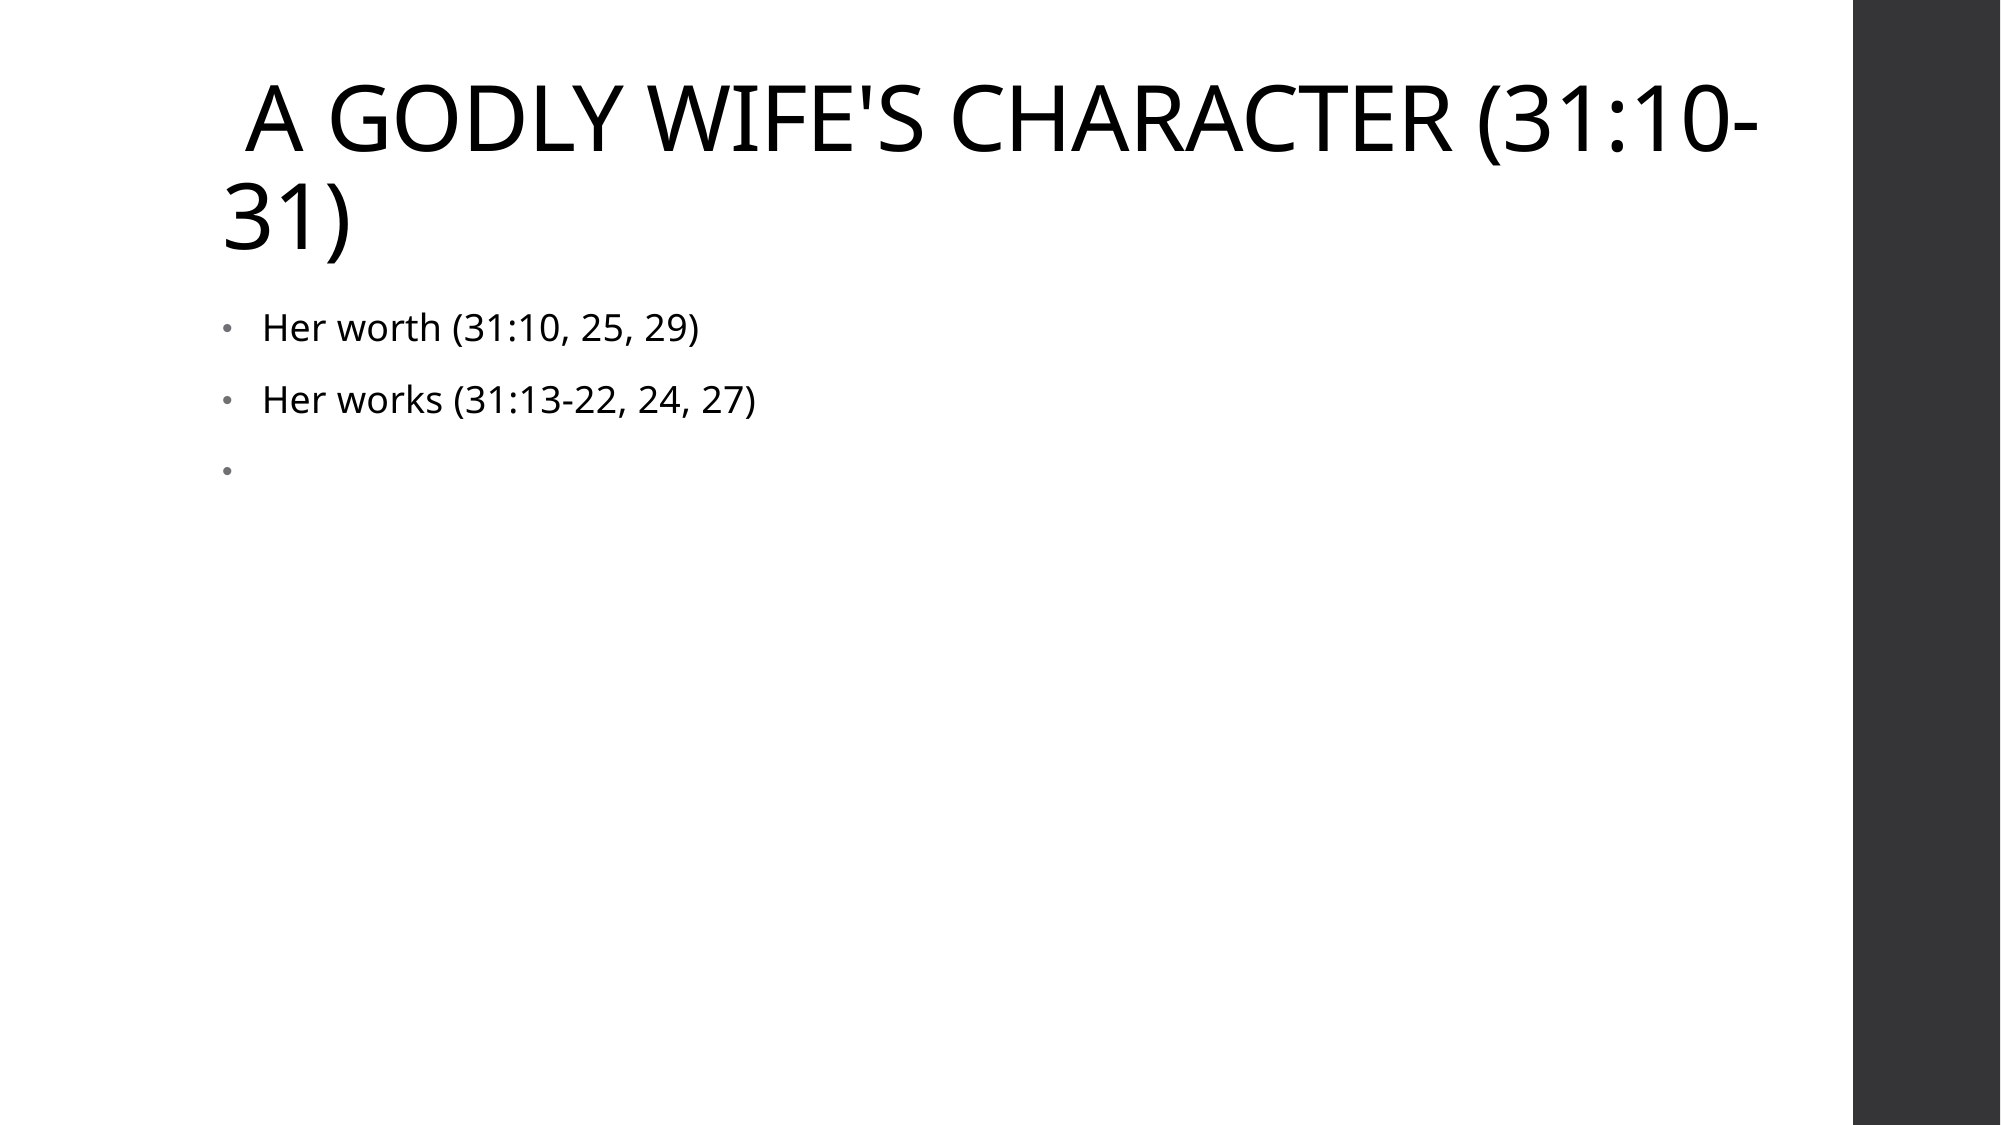

# A GODLY WIFE'S CHARACTER (31:10-31)
 Her worth (31:10, 25, 29)
 Her works (31:13-22, 24, 27)